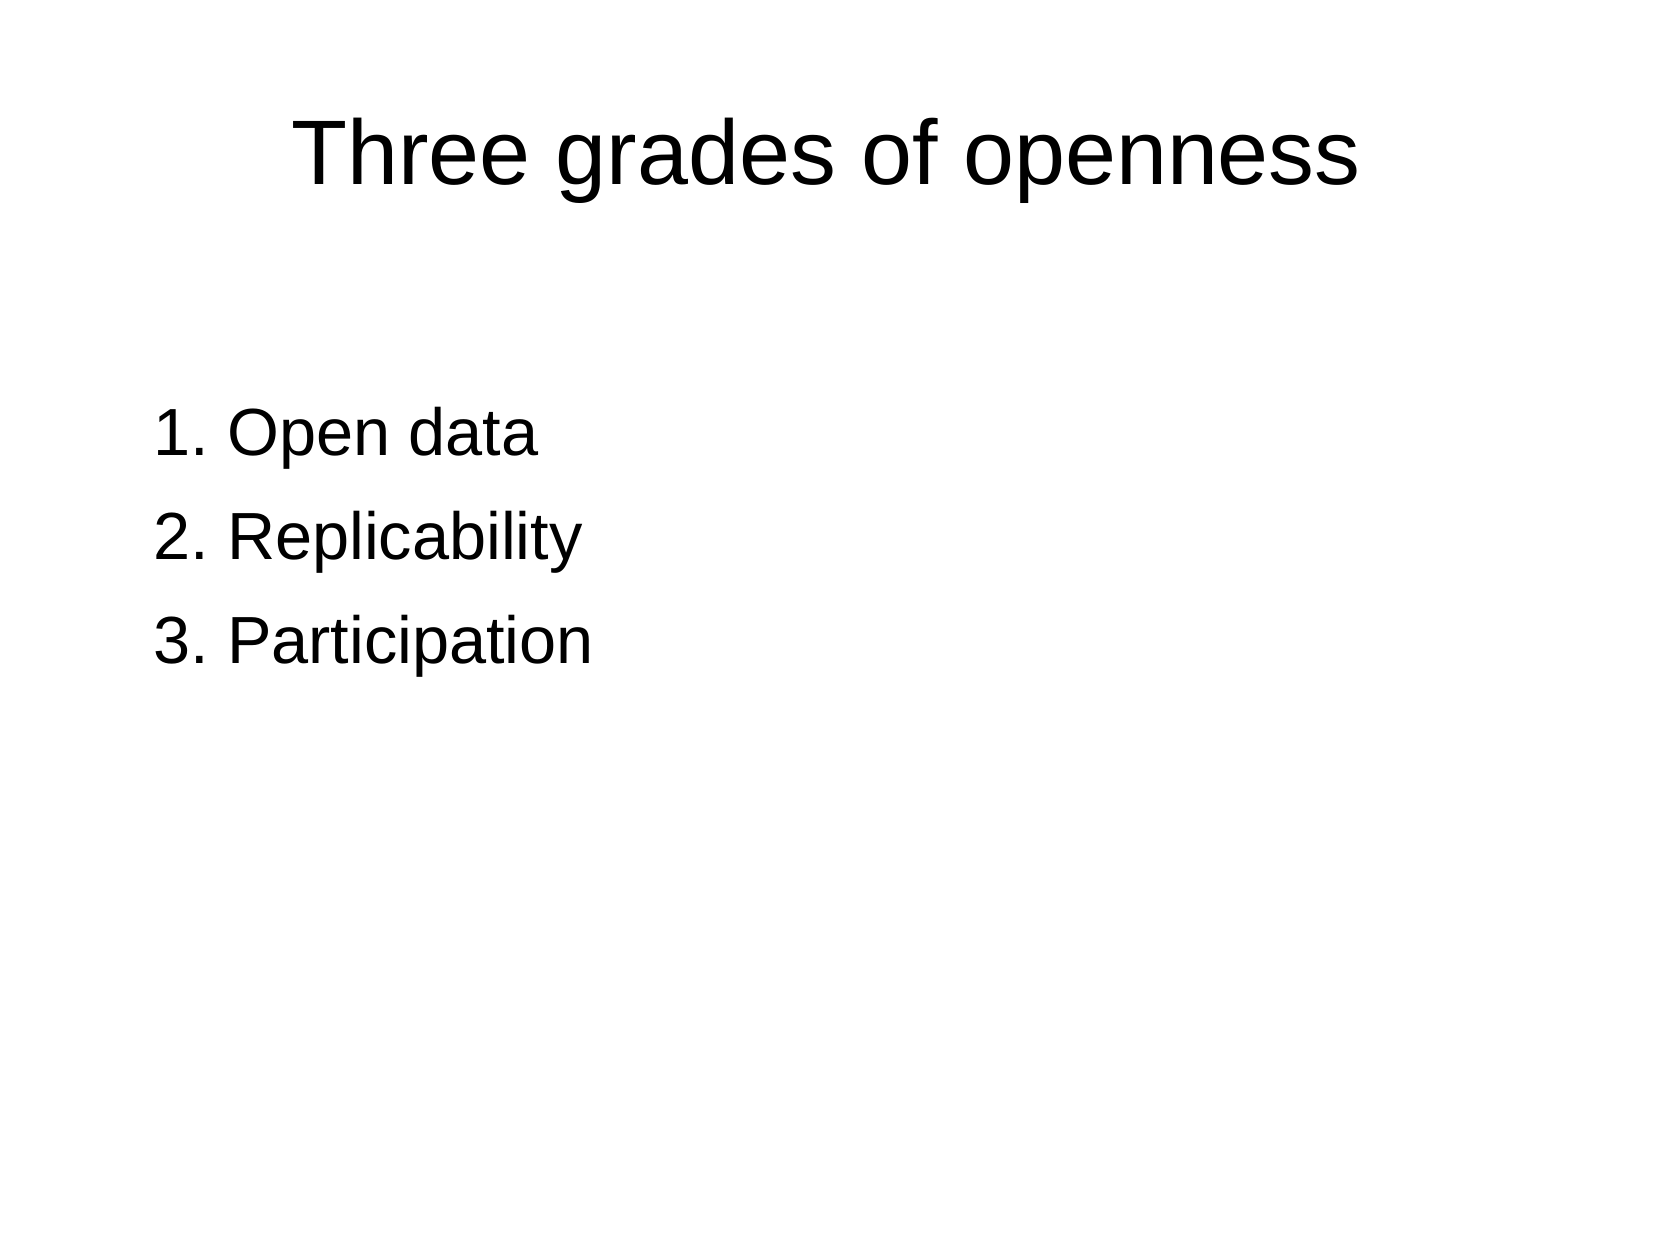

# Three grades of openness
1. Open data
2. Replicability
3. Participation